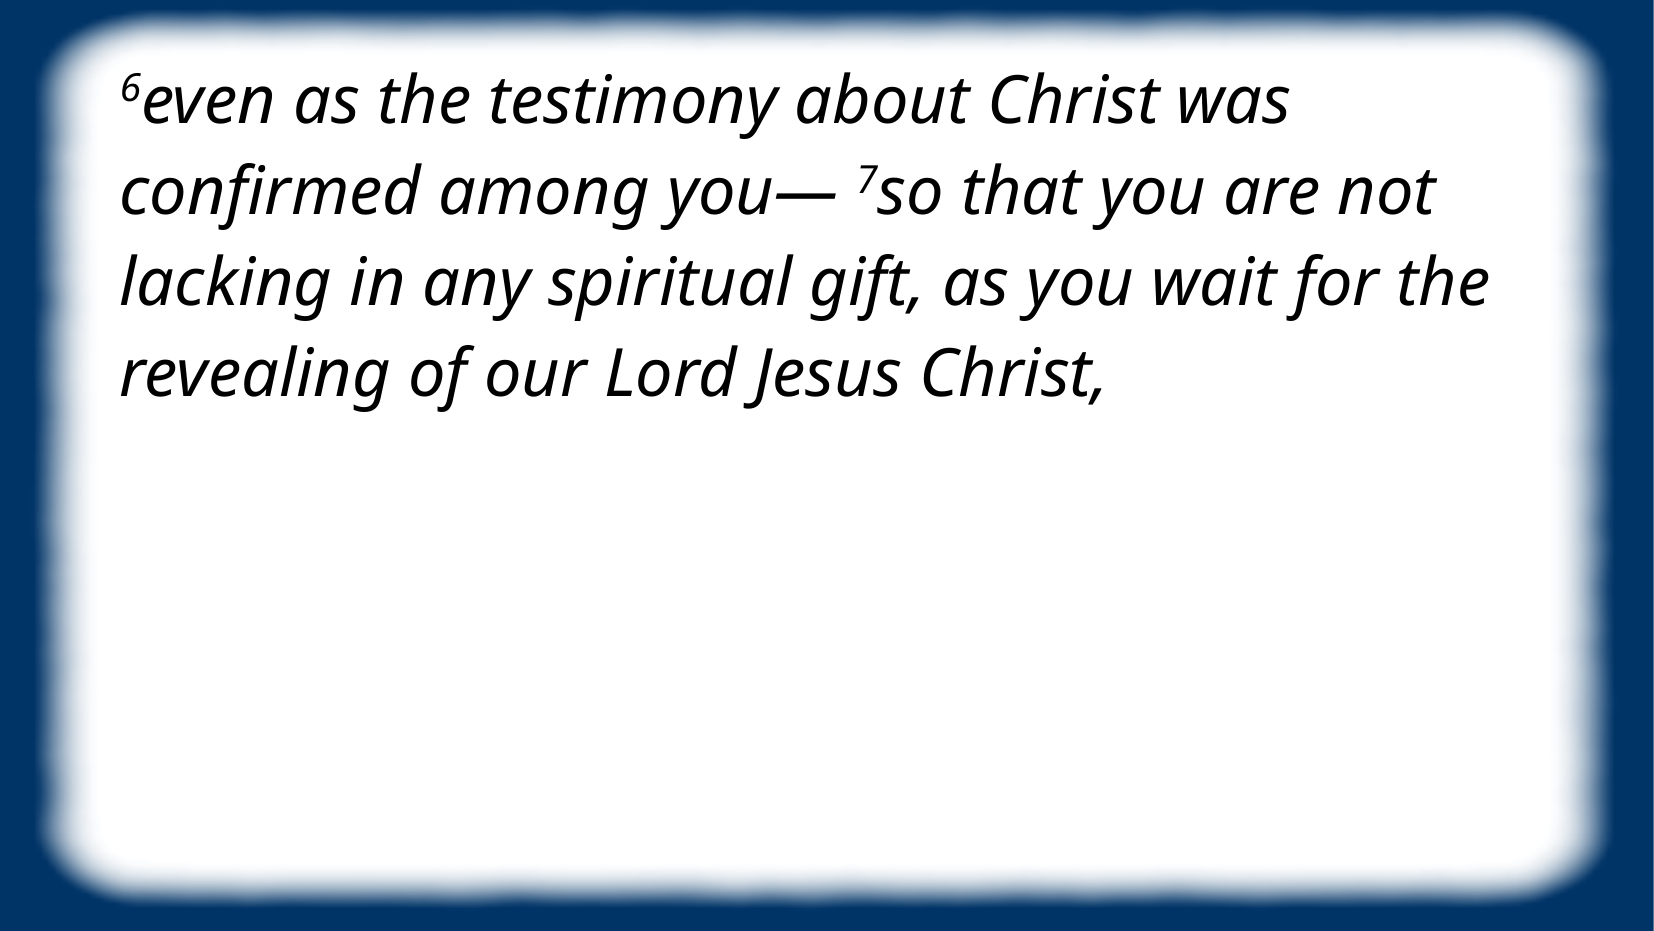

6even as the testimony about Christ was confirmed among you— 7so that you are not lacking in any spiritual gift, as you wait for the revealing of our Lord Jesus Christ,